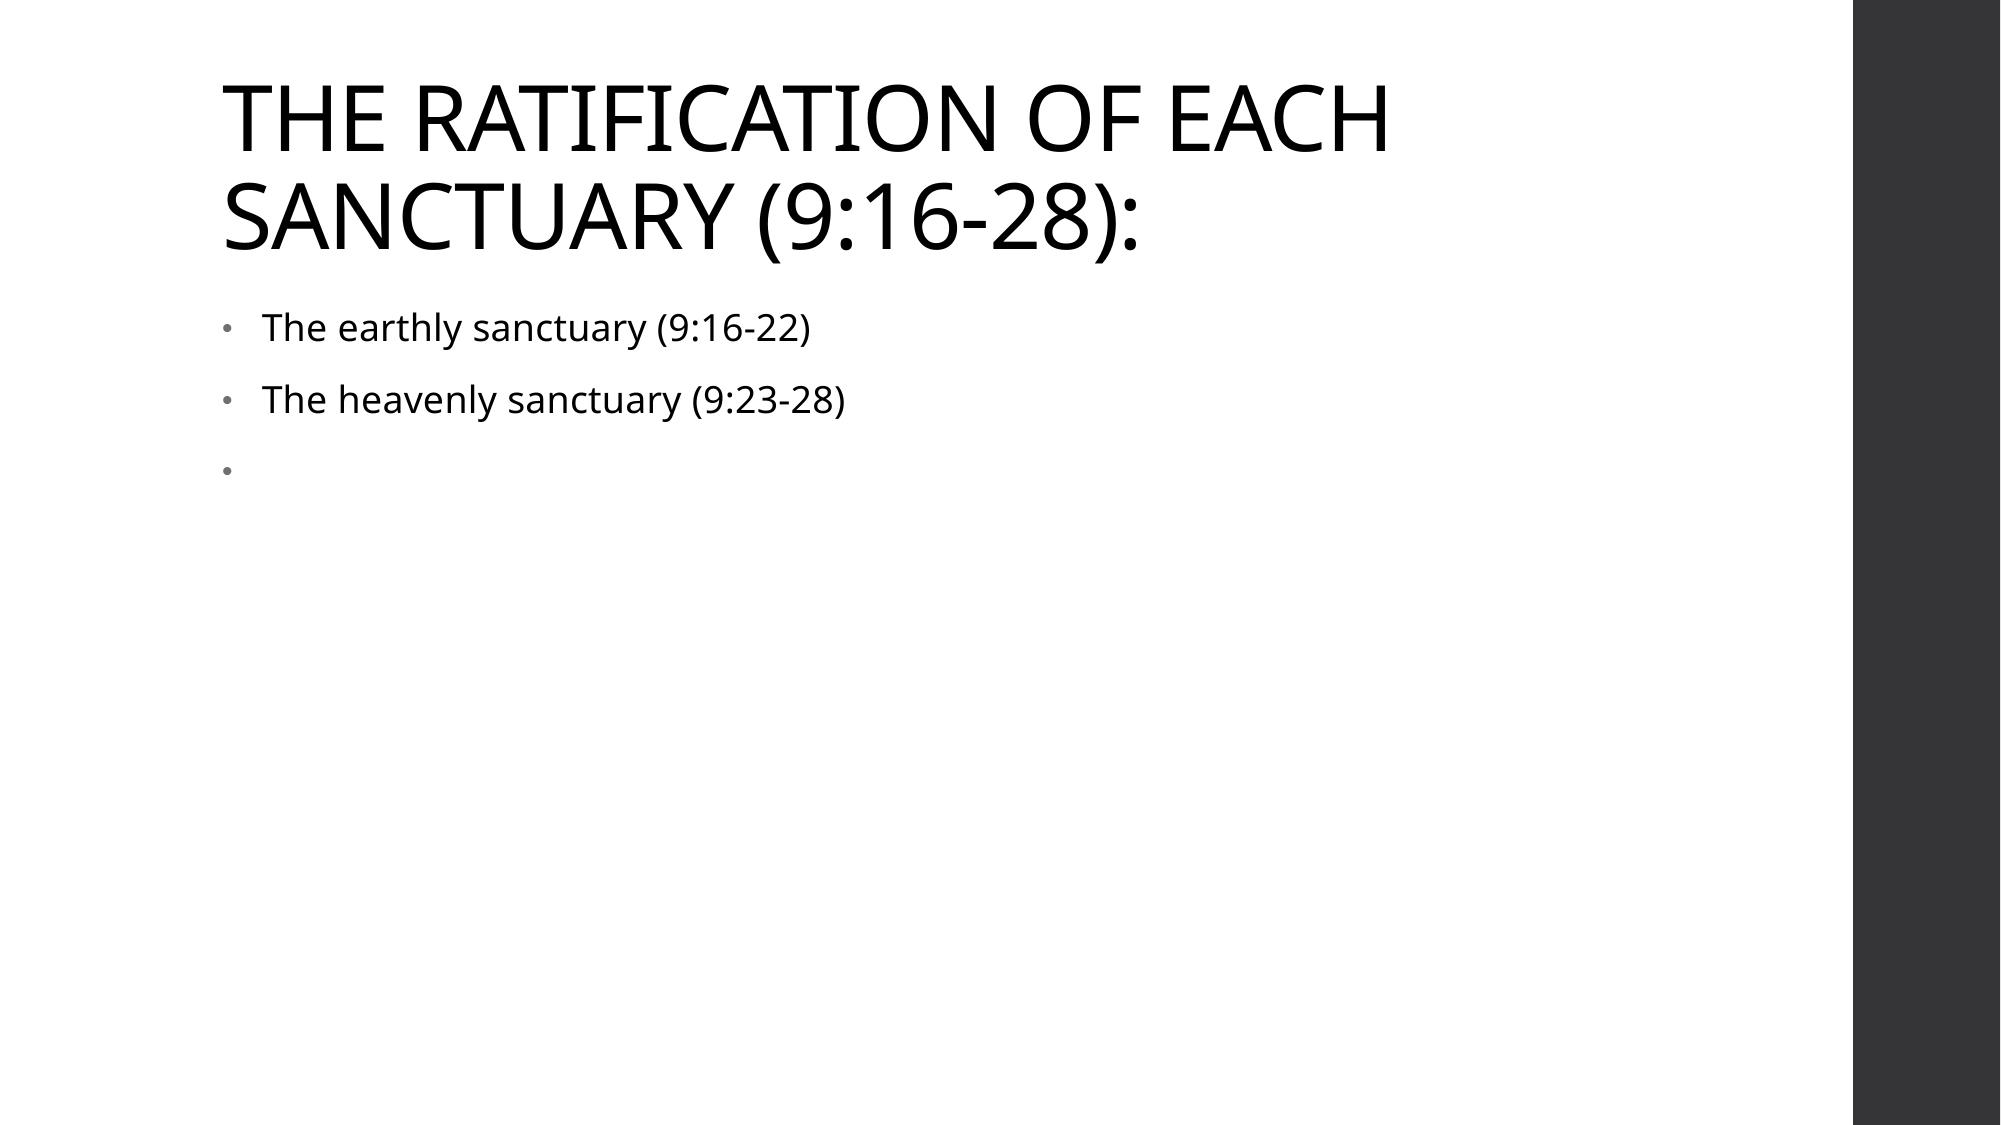

# THE RATIFICATION OF EACH SANCTUARY (9:16-28):
 The earthly sanctuary (9:16-22)
 The heavenly sanctuary (9:23-28)